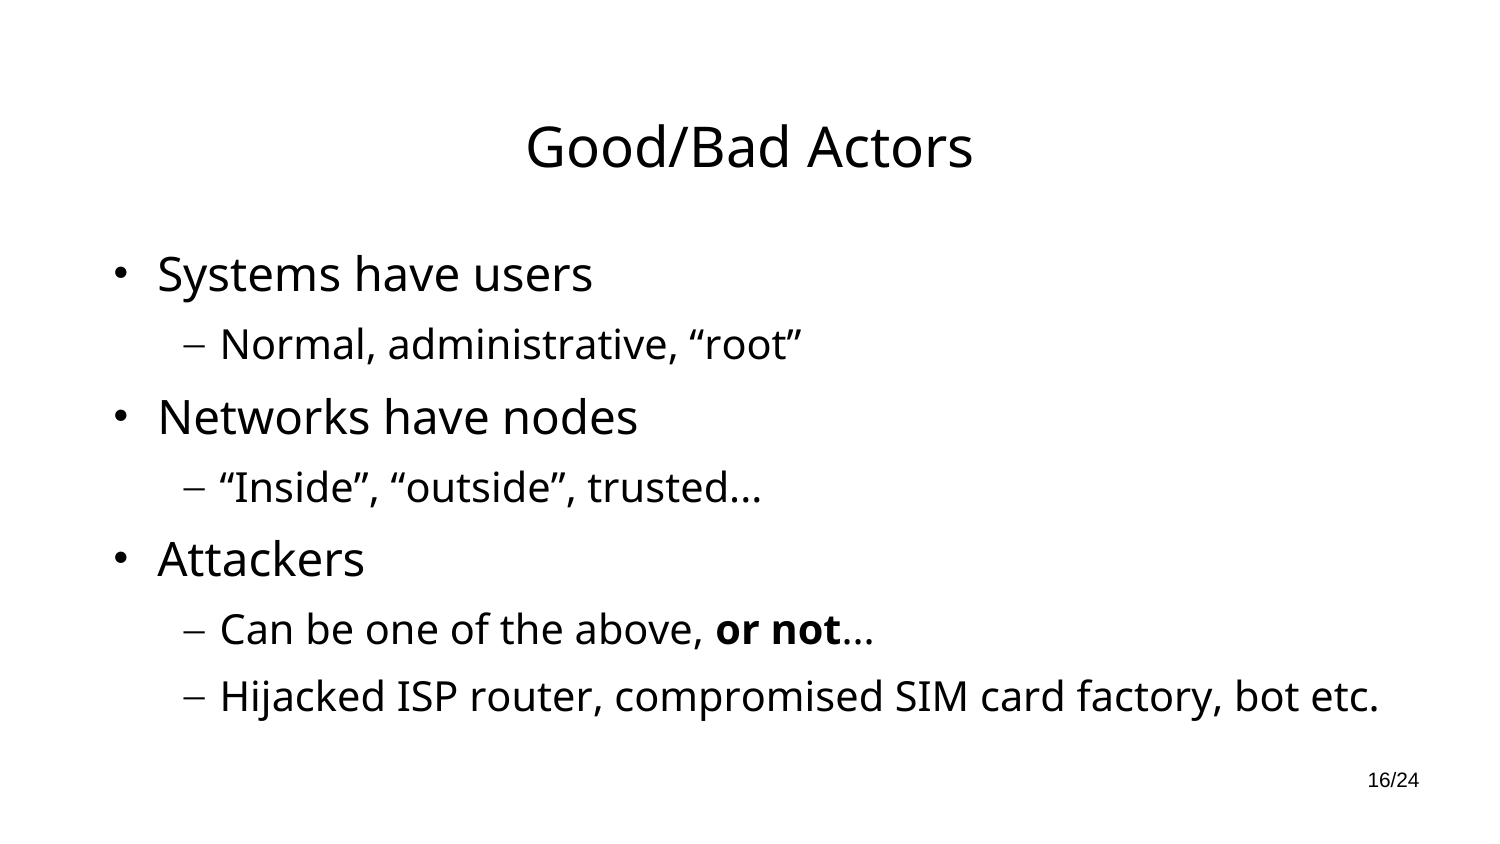

# Good/Bad Actors
Systems have users
Normal, administrative, “root”
Networks have nodes
“Inside”, “outside”, trusted...
Attackers
Can be one of the above, or not...
Hijacked ISP router, compromised SIM card factory, bot etc.